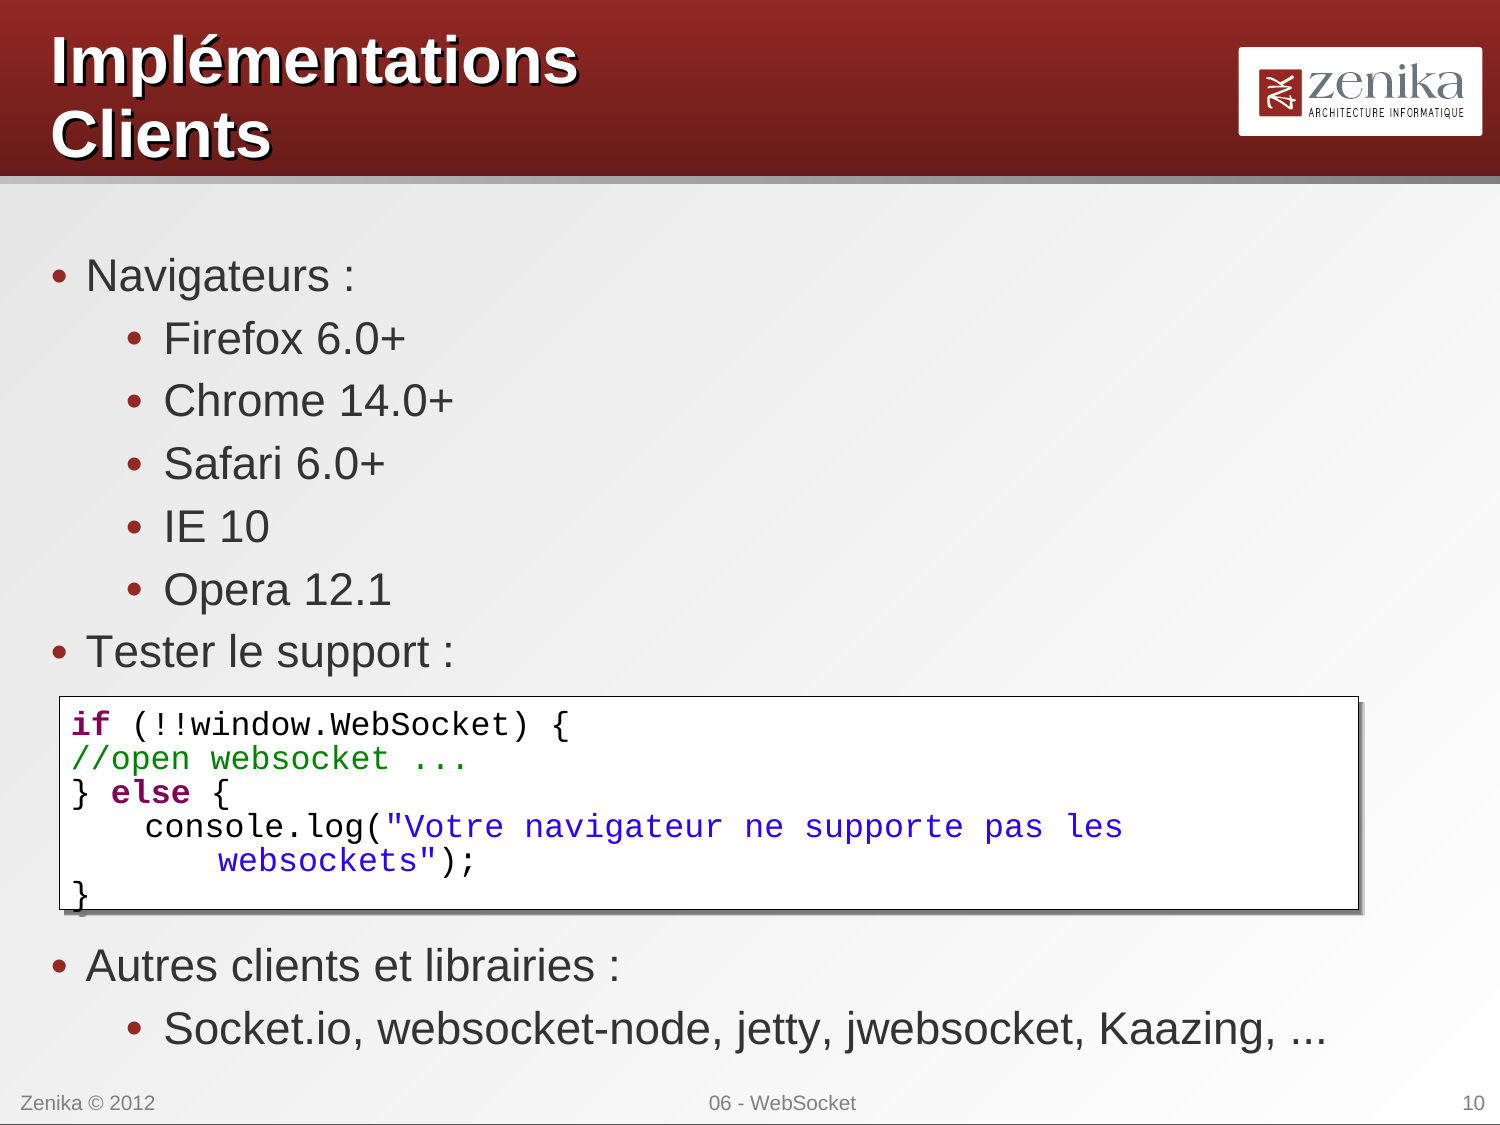

# Implémentations Clients
Navigateurs :
Firefox 6.0+
Chrome 14.0+
Safari 6.0+
IE 10
Opera 12.1
Tester le support :
Autres clients et librairies :
Socket.io, websocket-node, jetty, jwebsocket, Kaazing, ...
if (!!window.WebSocket) {
//open websocket ...
} else {
	console.log("Votre navigateur ne supporte pas les 					websockets");
}